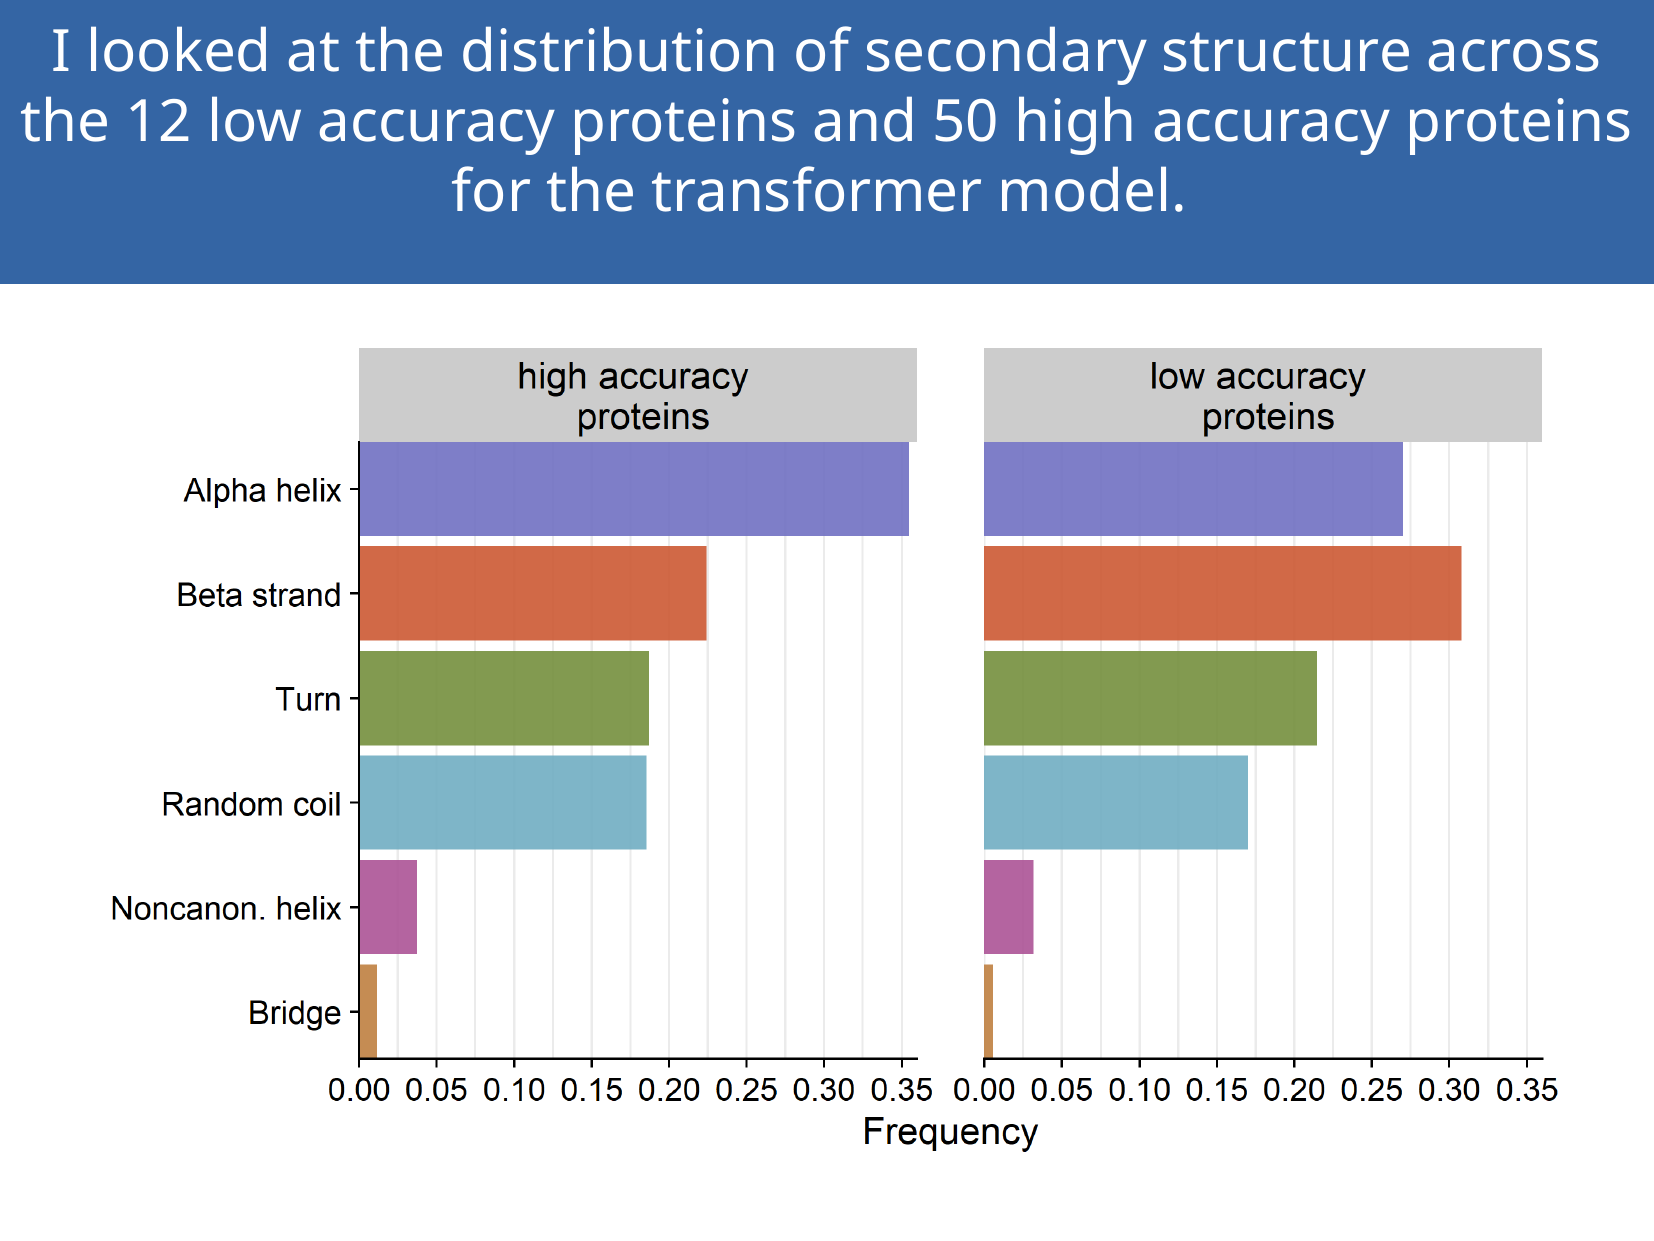

I looked at the distribution of secondary structure across
the 12 low accuracy proteins and 50 high accuracy proteins
for the transformer model.